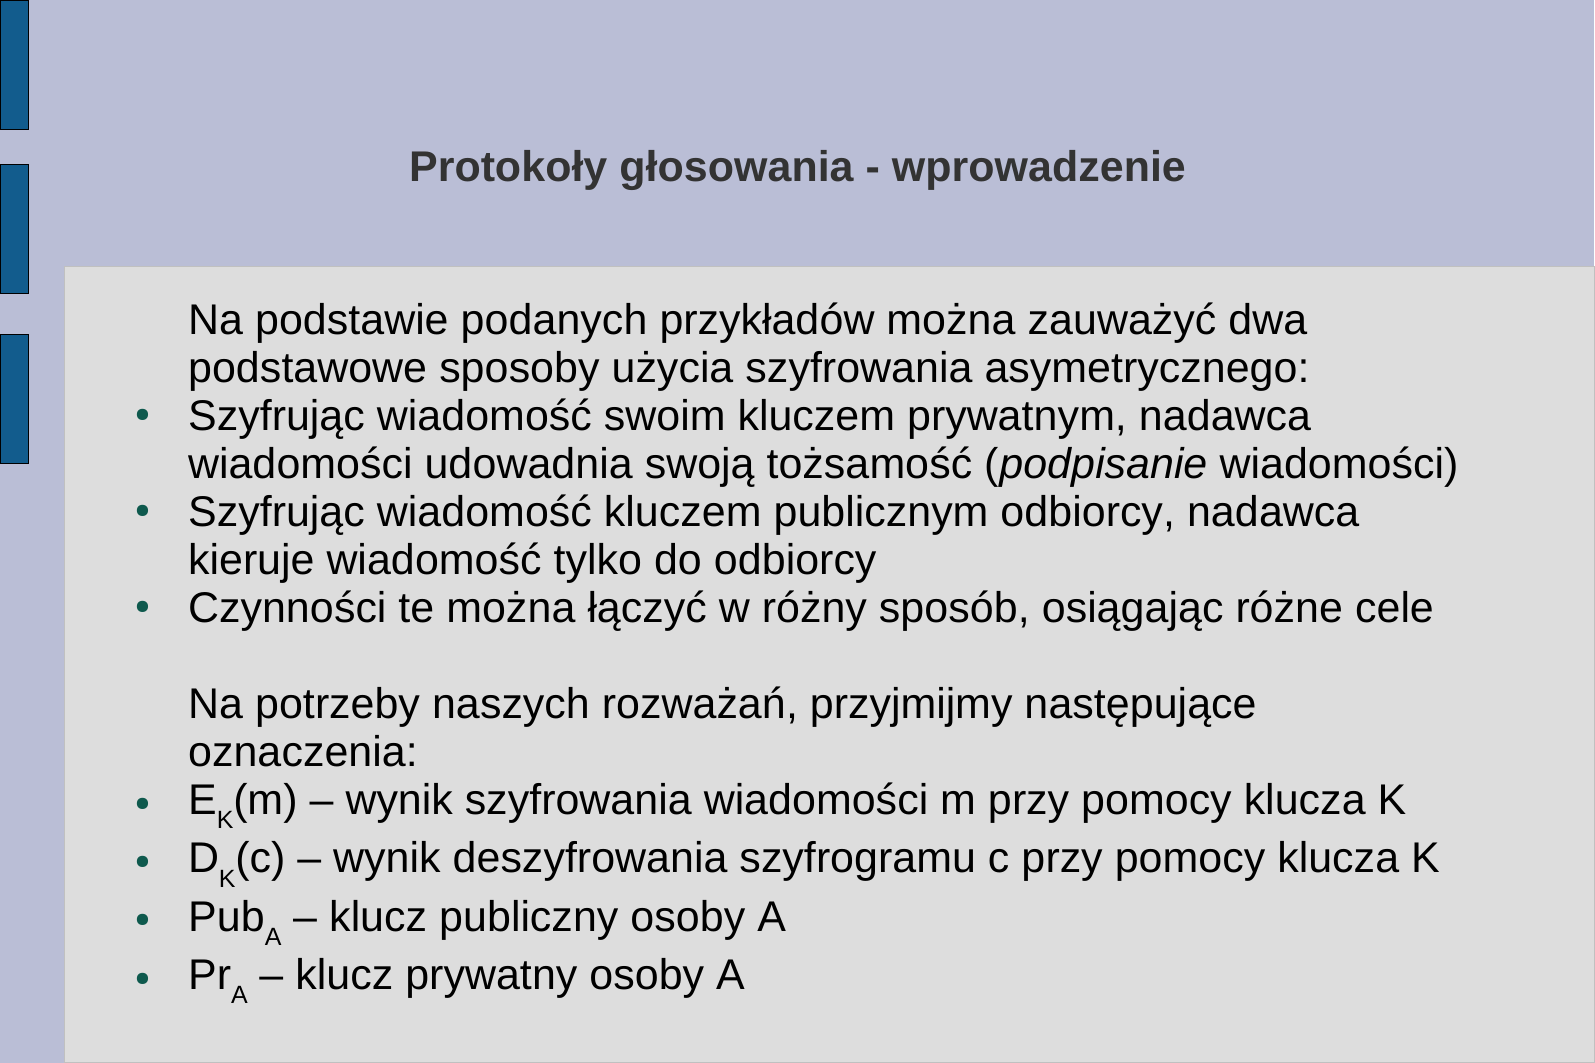

# Protokoły głosowania - wprowadzenie
Na podstawie podanych przykładów można zauważyć dwa podstawowe sposoby użycia szyfrowania asymetrycznego:
Szyfrując wiadomość swoim kluczem prywatnym, nadawca wiadomości udowadnia swoją tożsamość (podpisanie wiadomości)
Szyfrując wiadomość kluczem publicznym odbiorcy, nadawca kieruje wiadomość tylko do odbiorcy
Czynności te można łączyć w różny sposób, osiągając różne cele
Na potrzeby naszych rozważań, przyjmijmy następujące oznaczenia:
EK(m) – wynik szyfrowania wiadomości m przy pomocy klucza K
DK(c) – wynik deszyfrowania szyfrogramu c przy pomocy klucza K
PubA – klucz publiczny osoby A
PrA – klucz prywatny osoby A